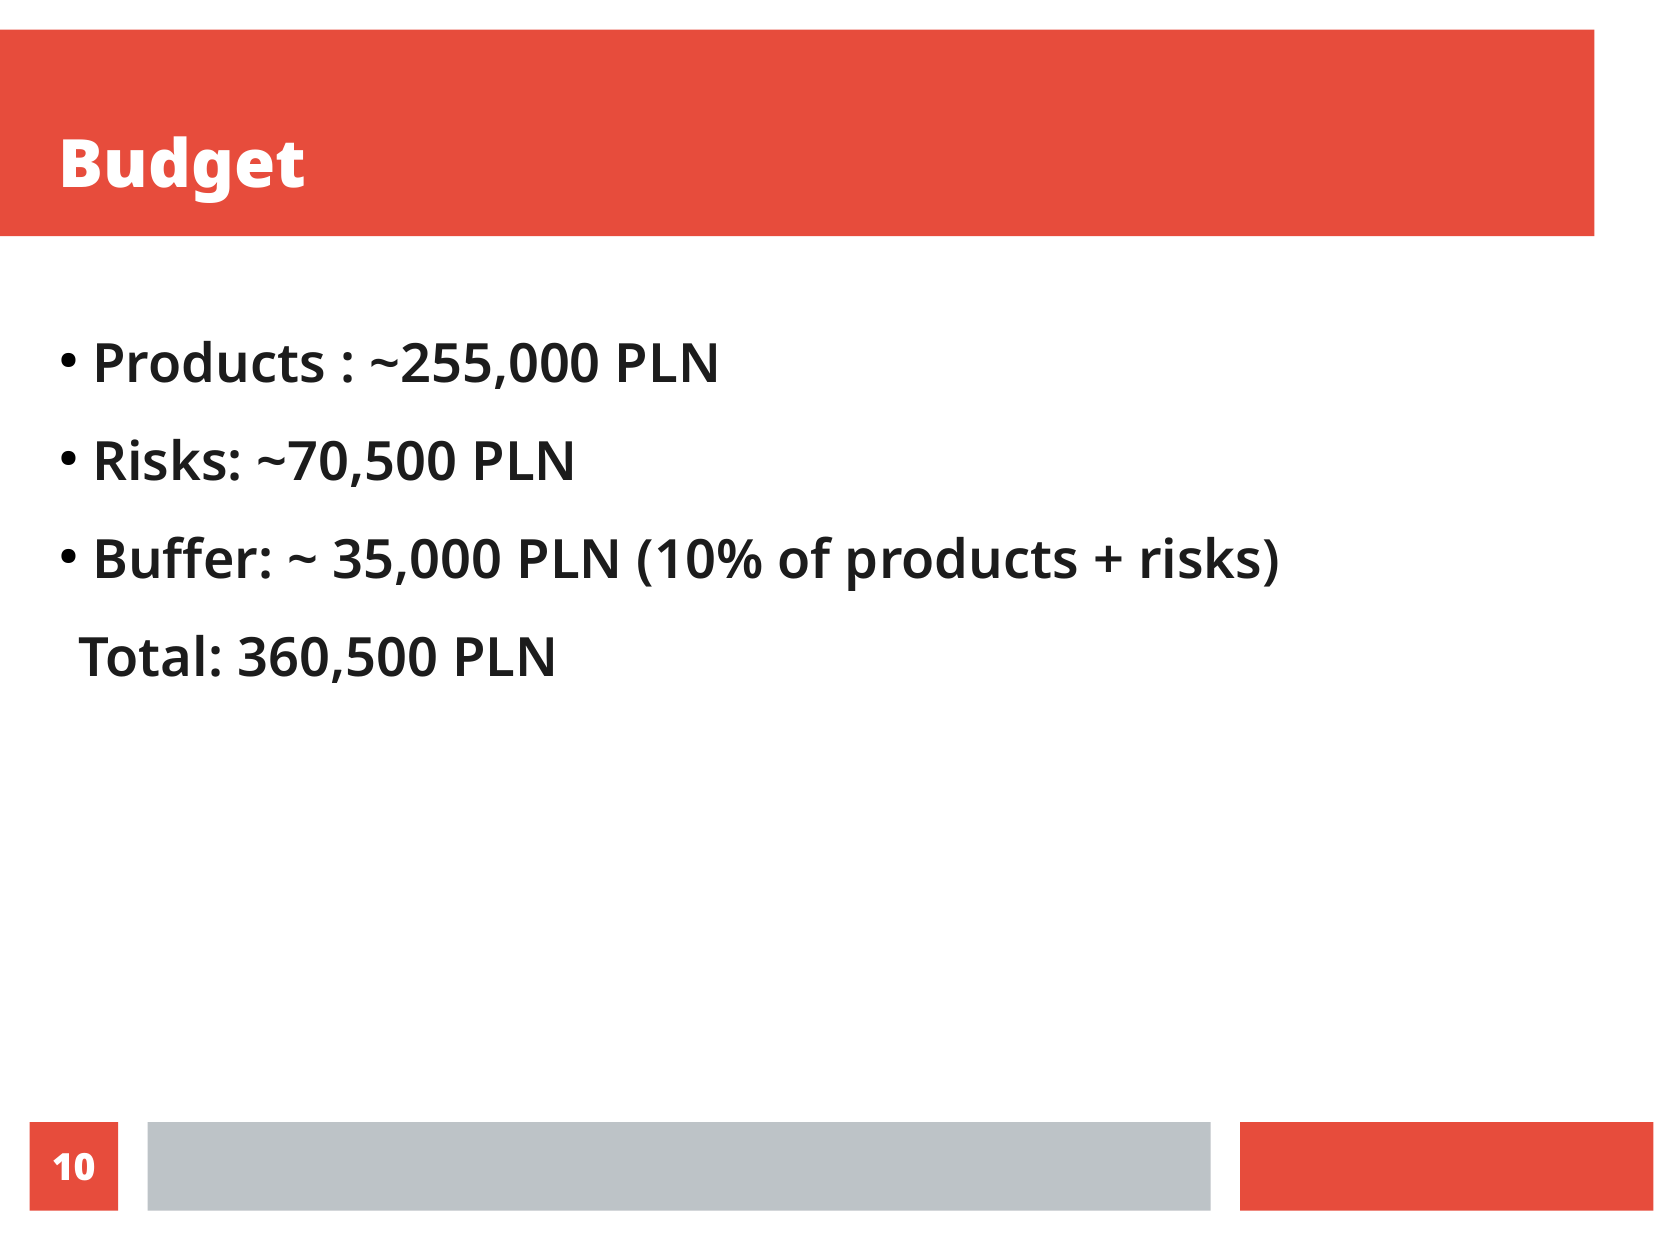

# Budget
 Products : ~255,000 PLN
 Risks: ~70,500 PLN
 Buffer: ~ 35,000 PLN (10% of products + risks)
Total: 360,500 PLN
10